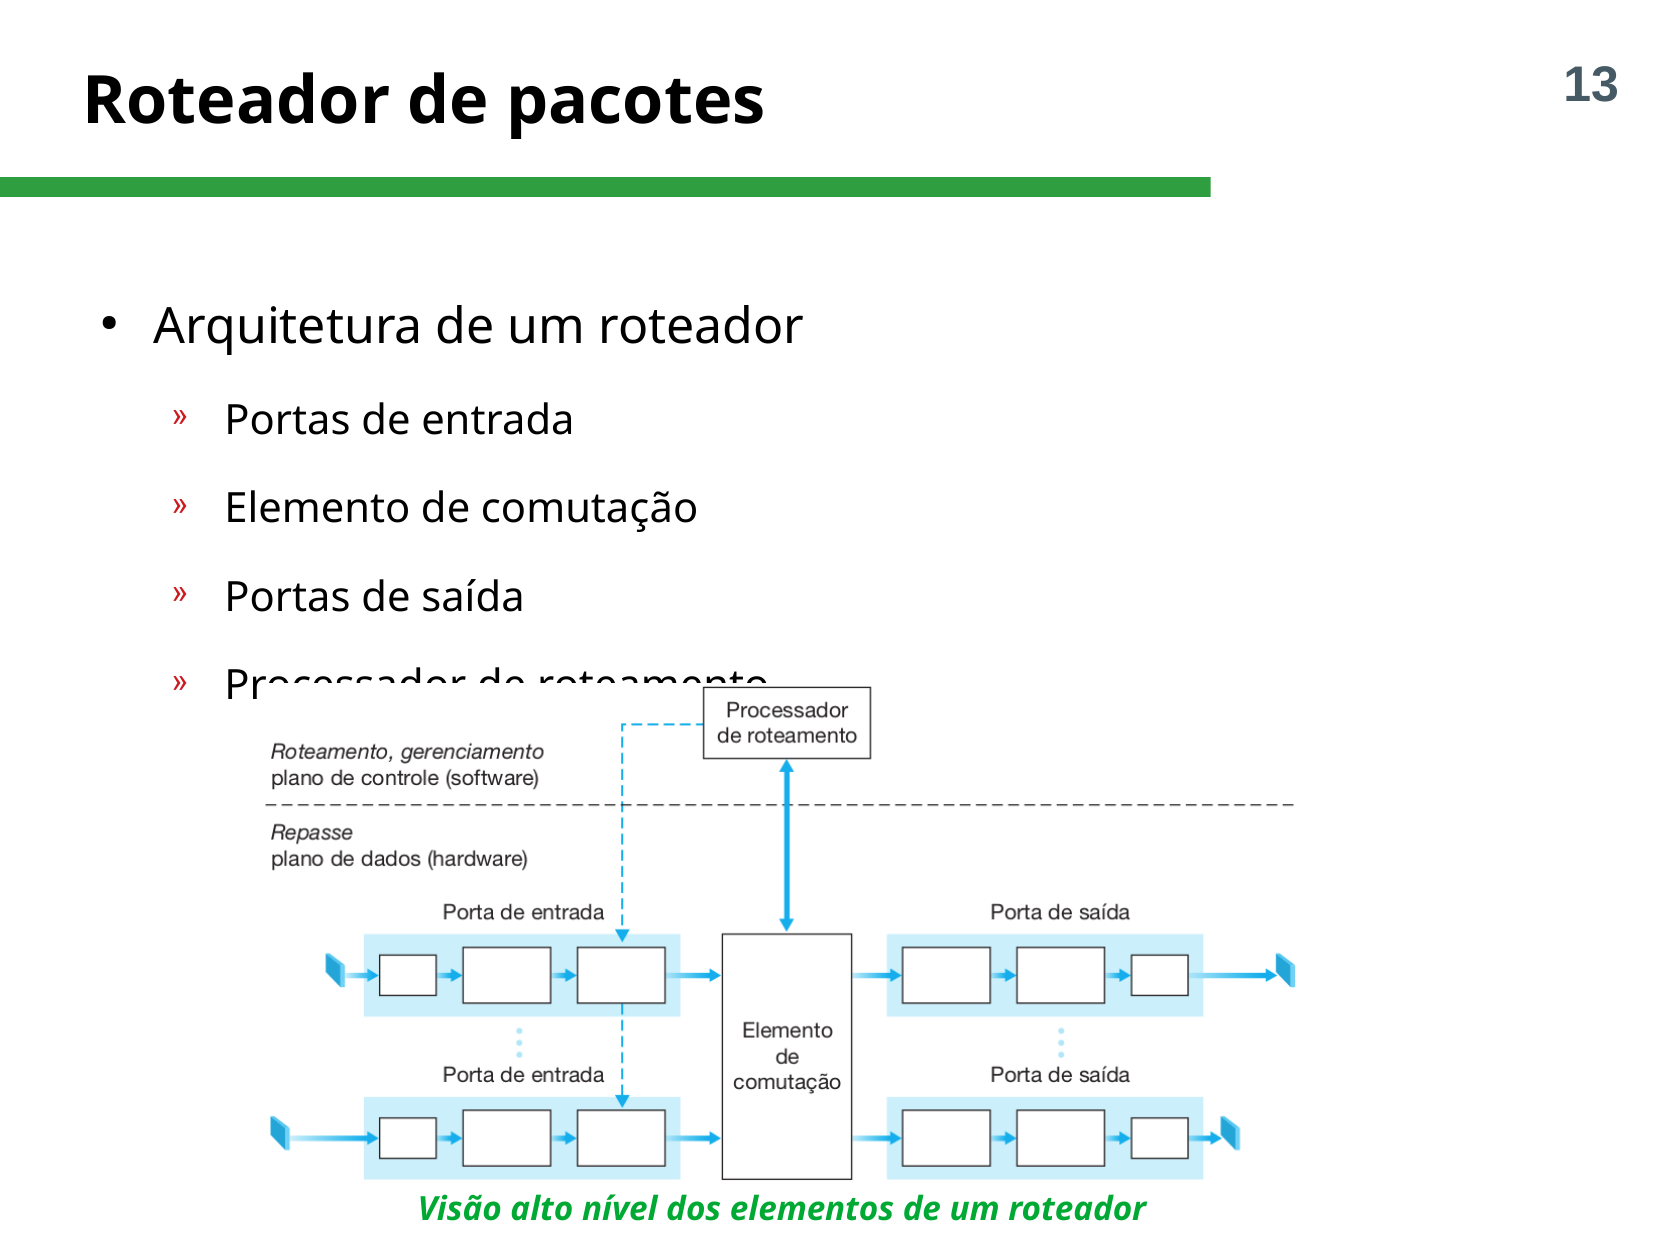

# Roteador de pacotes
Arquitetura de um roteador
Portas de entrada
Elemento de comutação
Portas de saída
Processador de roteamento
Visão alto nível dos elementos de um roteador